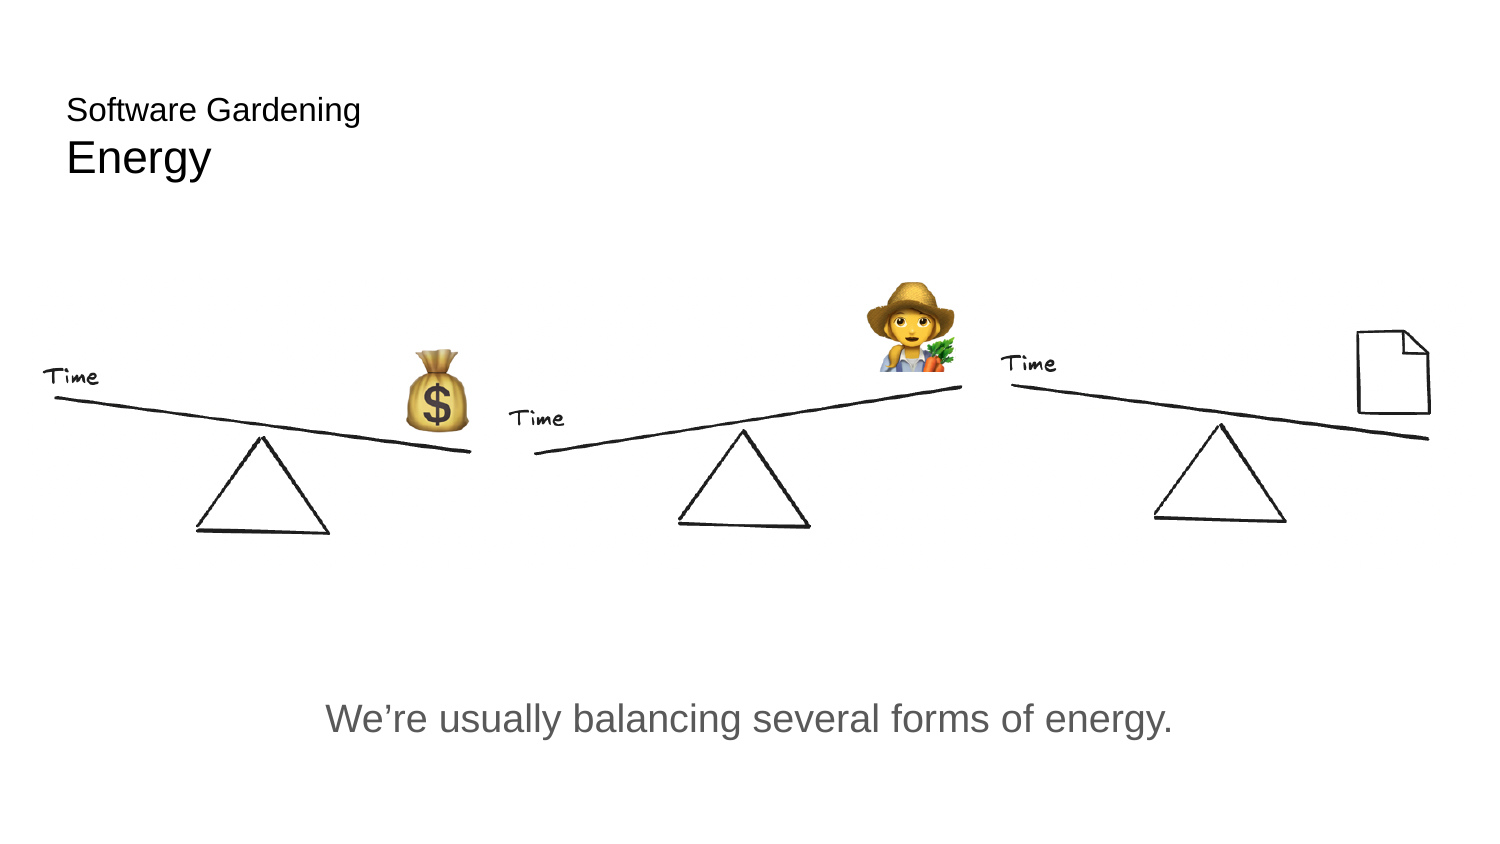

Software Gardening
Energy
# We’re usually balancing several forms of energy.